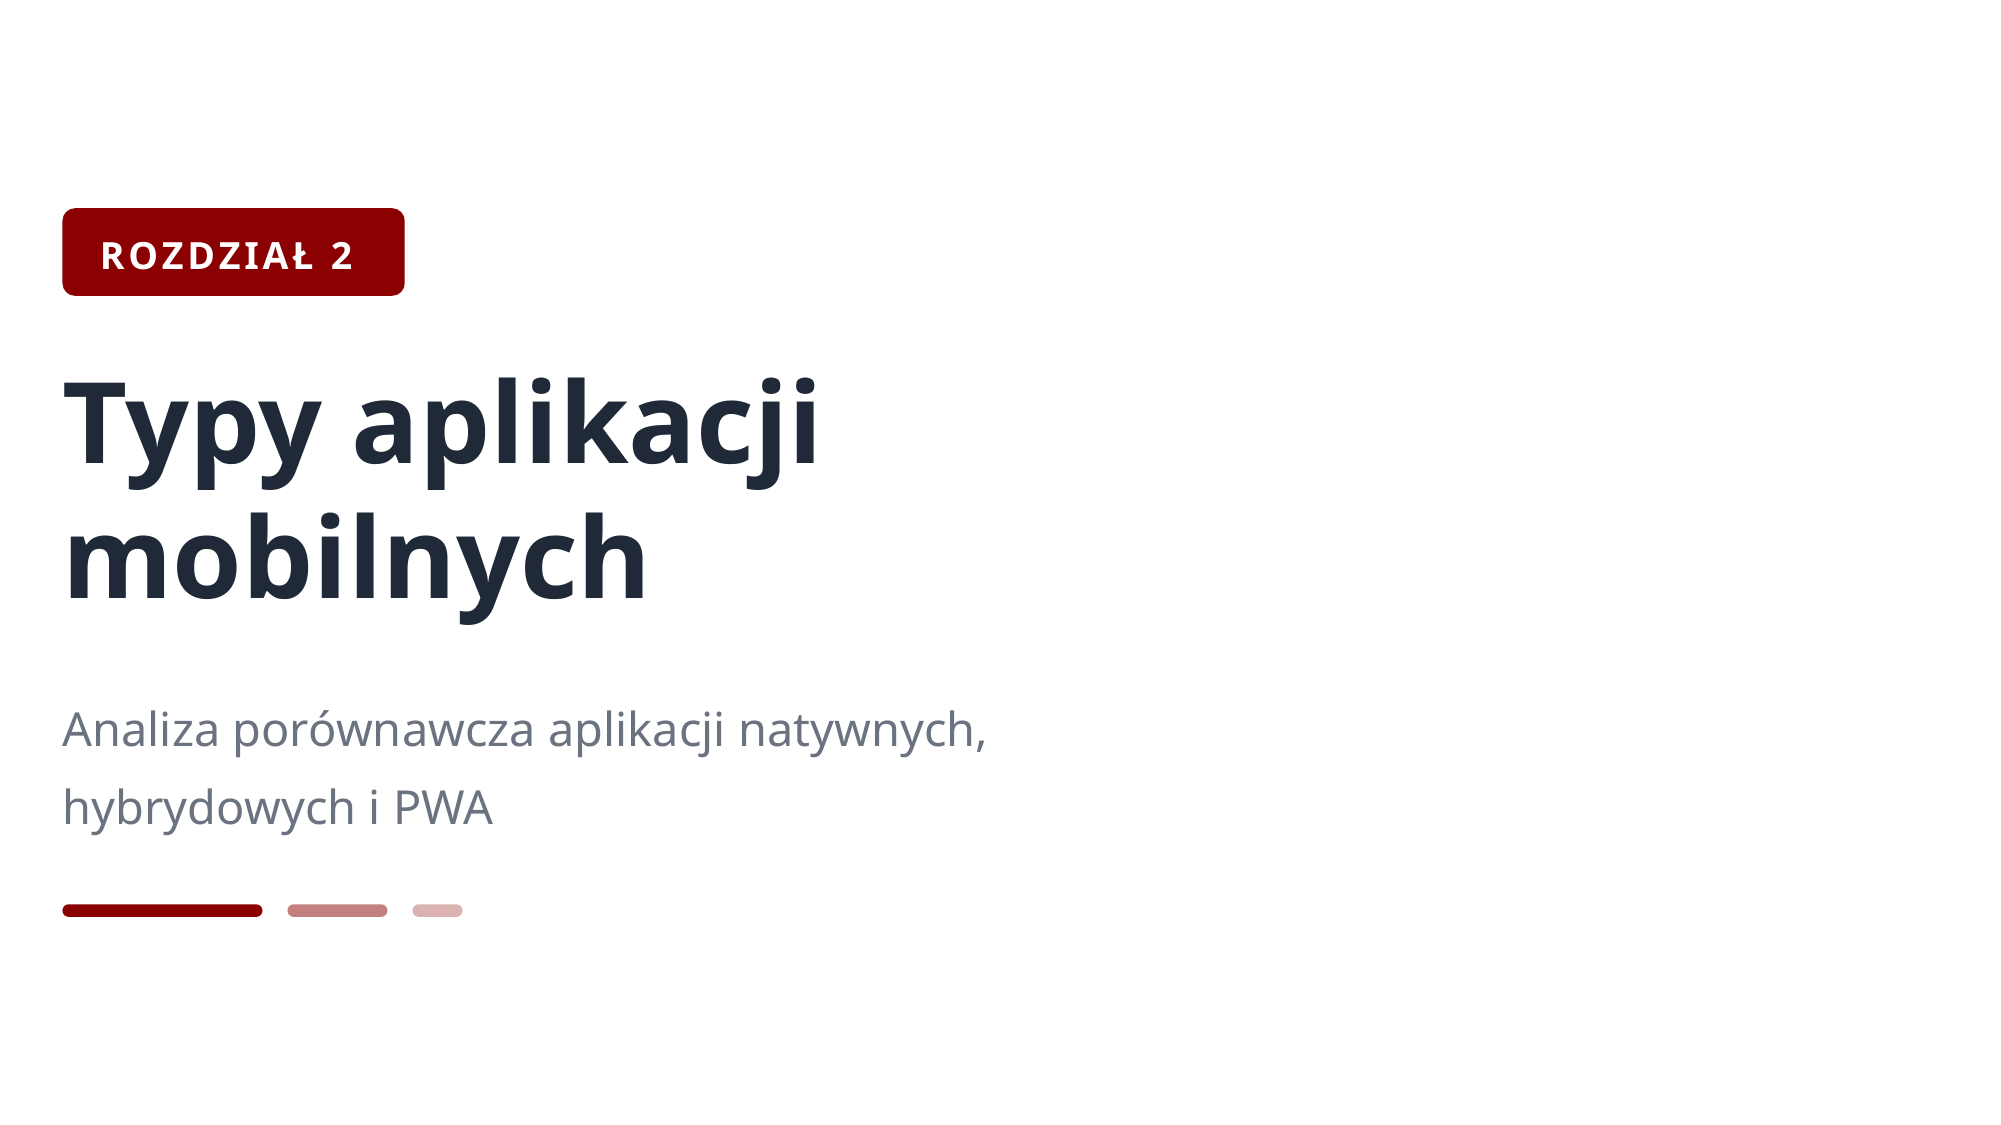

ROZDZIAŁ 2
Typy aplikacji
mobilnych
Analiza porównawcza aplikacji natywnych, hybrydowych i PWA